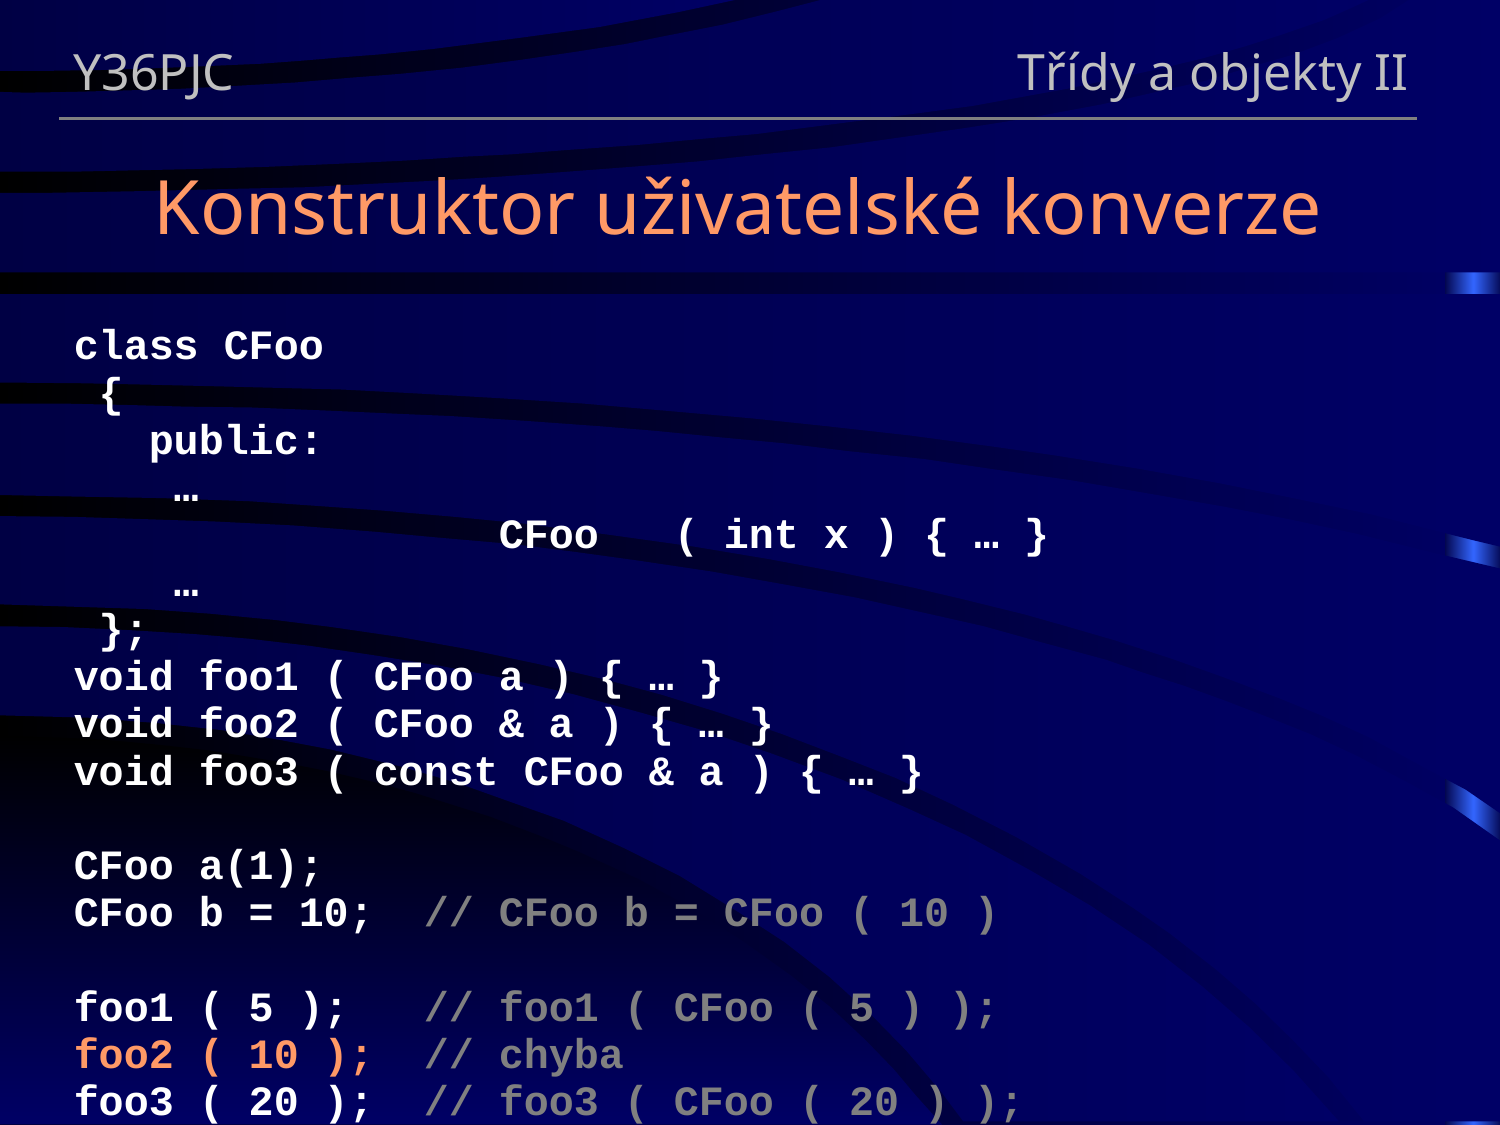

Y36PJC
Třídy a objekty II
Konstruktor uživatelské konverze
class CFoo
 {
 public:
 …
 CFoo ( int x ) { … }
 …
 };
void foo1 ( CFoo a ) { … }
void foo2 ( CFoo & a ) { … }
void foo3 ( const CFoo & a ) { … }
CFoo a(1);
CFoo b = 10; // CFoo b = CFoo ( 10 )
foo1 ( 5 ); // foo1 ( CFoo ( 5 ) );
foo2 ( 10 ); // chyba
foo3 ( 20 ); // foo3 ( CFoo ( 20 ) );